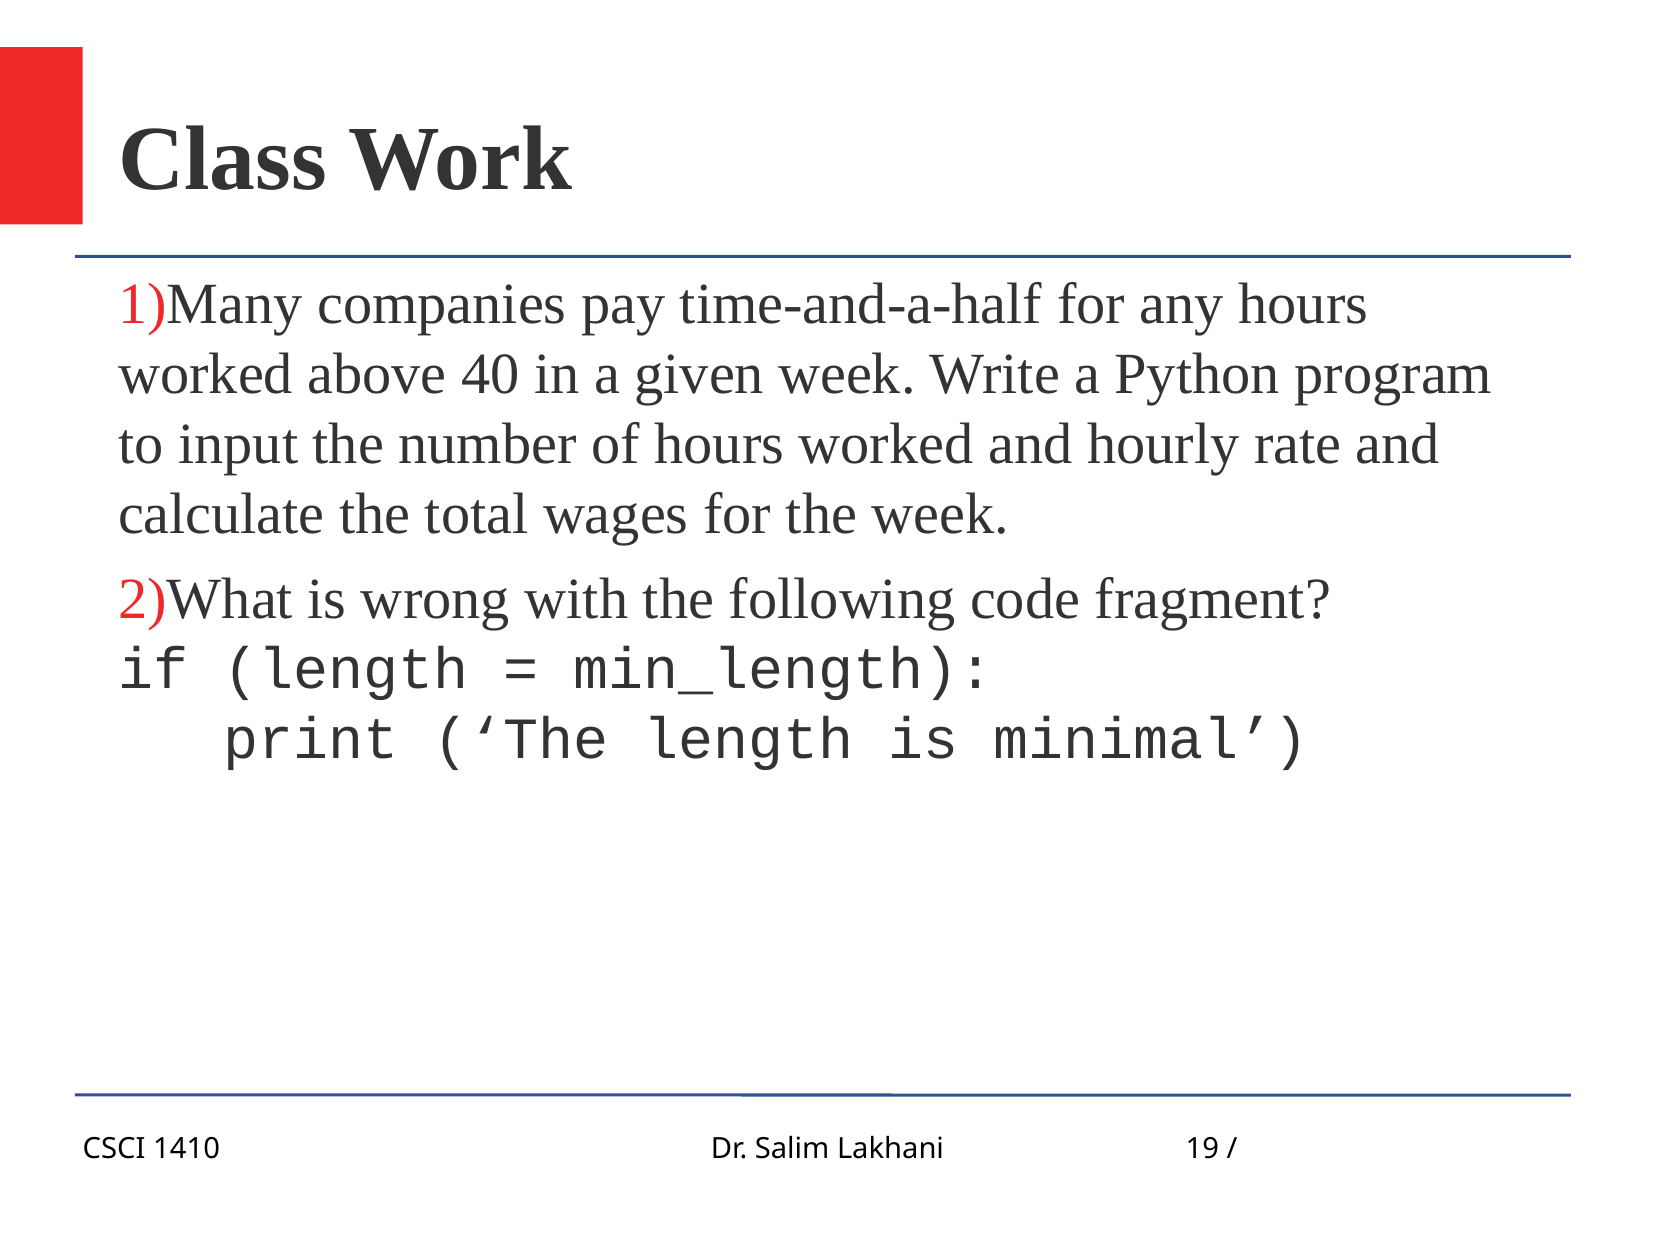

# Class Work
Many companies pay time-and-a-half for any hours worked above 40 in a given week. Write a Python program to input the number of hours worked and hourly rate and calculate the total wages for the week.
What is wrong with the following code fragment?
if (length = min_length):
 print (‘The length is minimal’)
CSCI 1410
Dr. Salim Lakhani